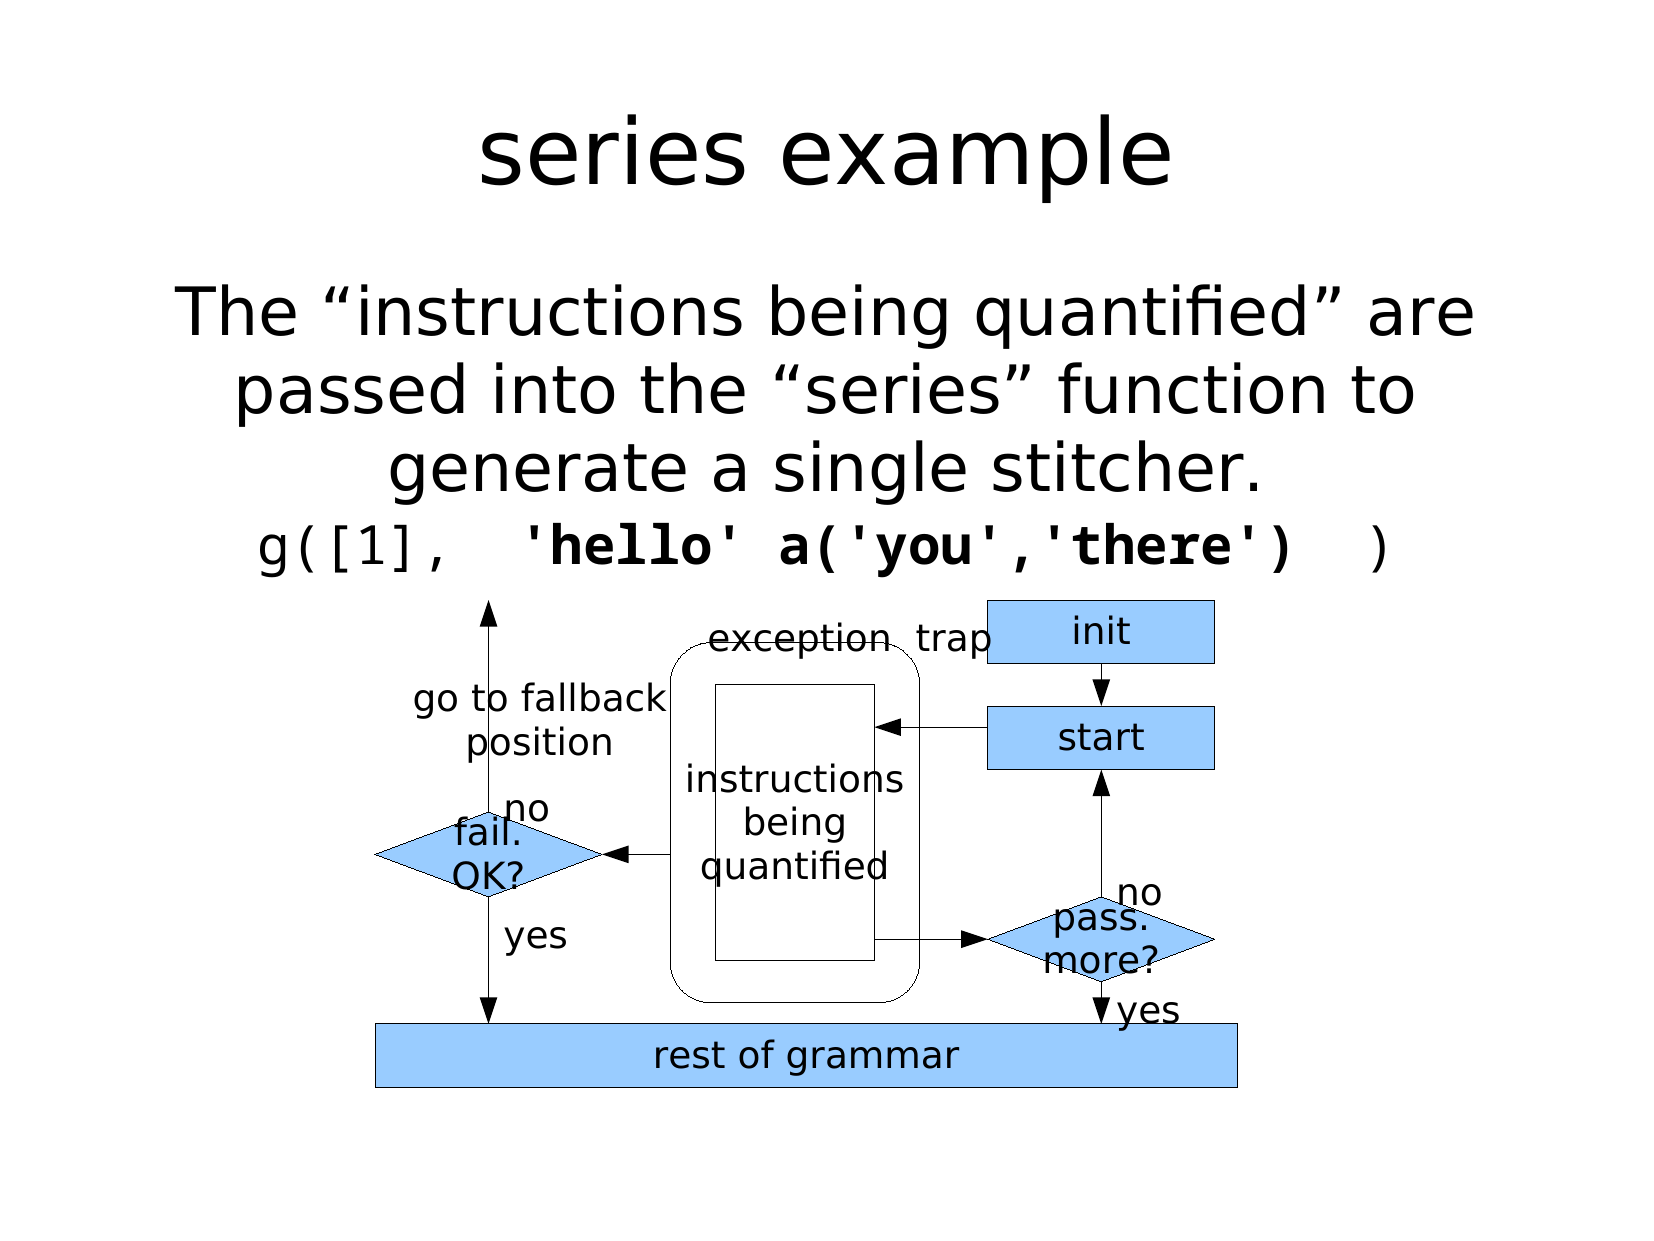

# series example
The “instructions being quantified” are passed into the “series” function to generate a single stitcher.
g([1], 'hello' a('you','there') )
init
exception trap
go to fallback
position
instructions
being
quantified
start
no
fail.
OK?
no
pass.
more?
yes
yes
rest of grammar